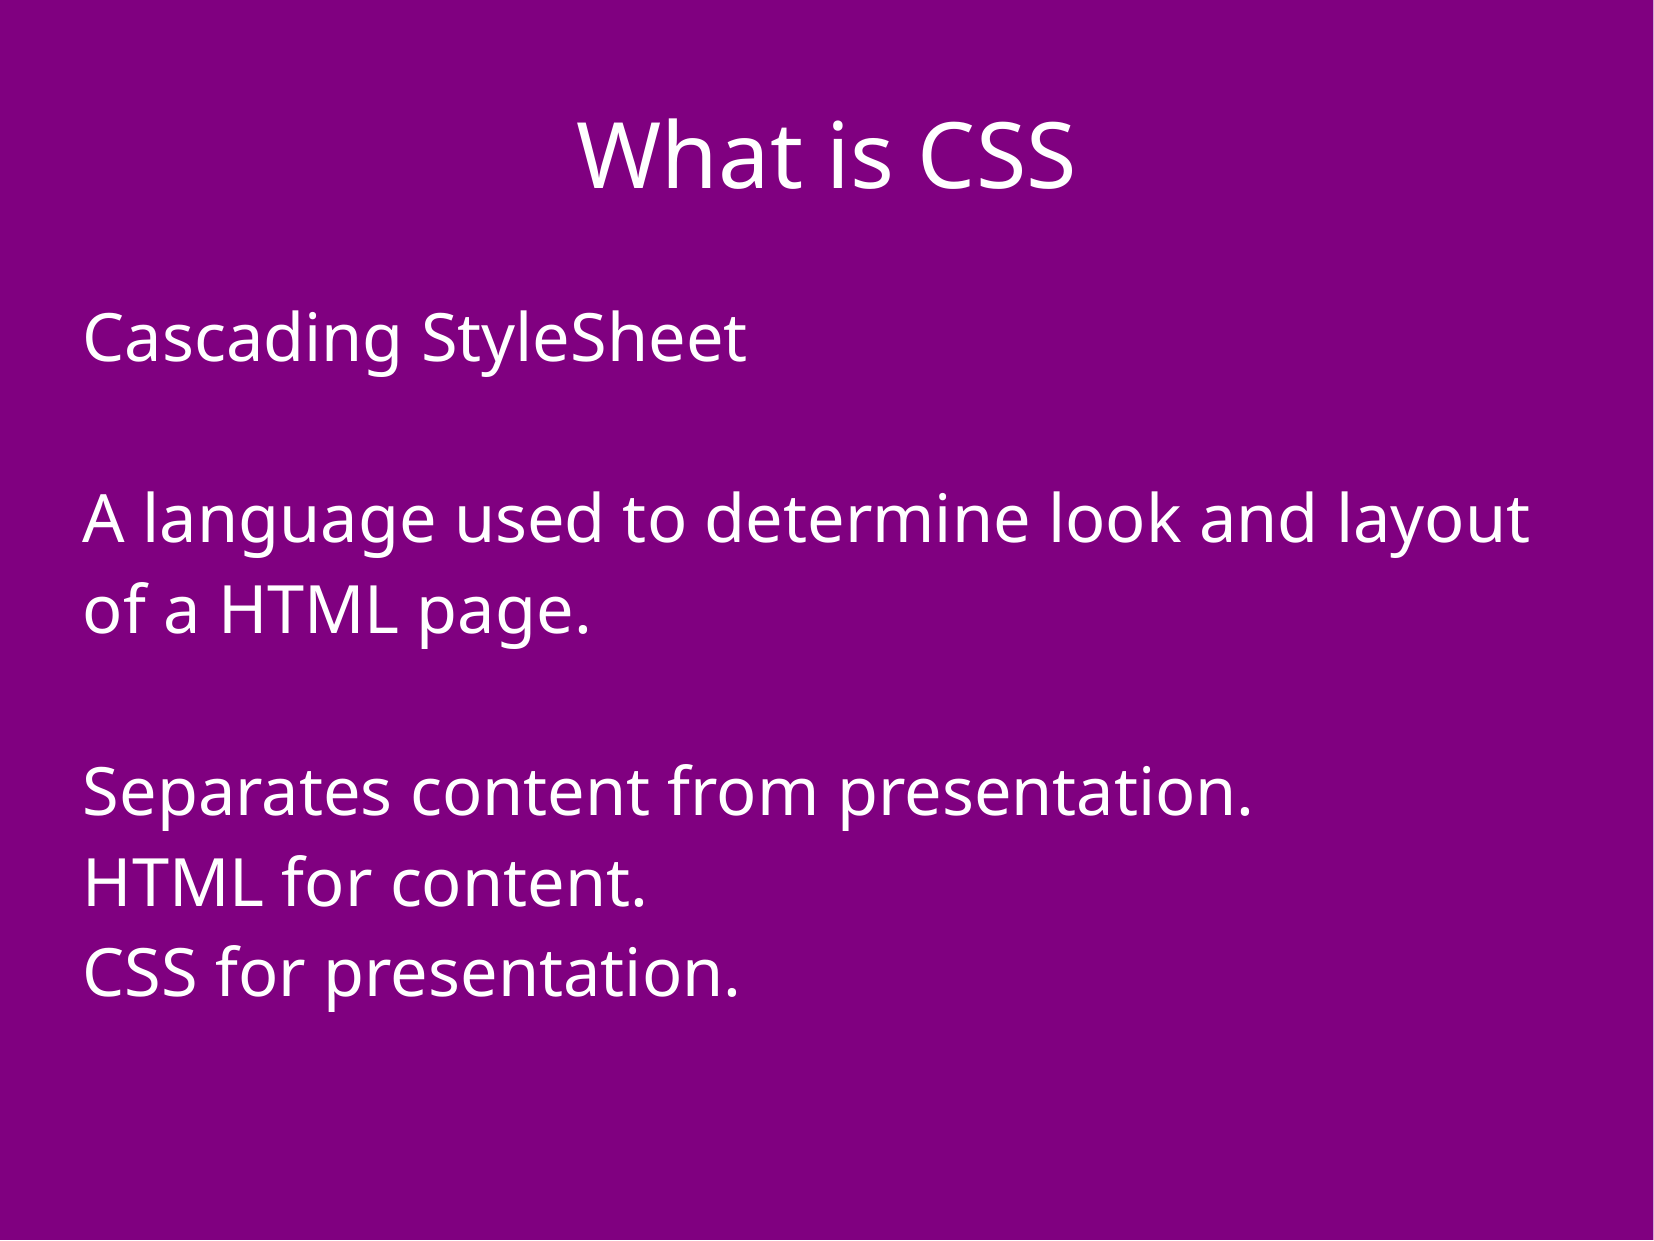

# What is CSS
Cascading StyleSheet
A language used to determine look and layout of a HTML page.
Separates content from presentation.
HTML for content.
CSS for presentation.